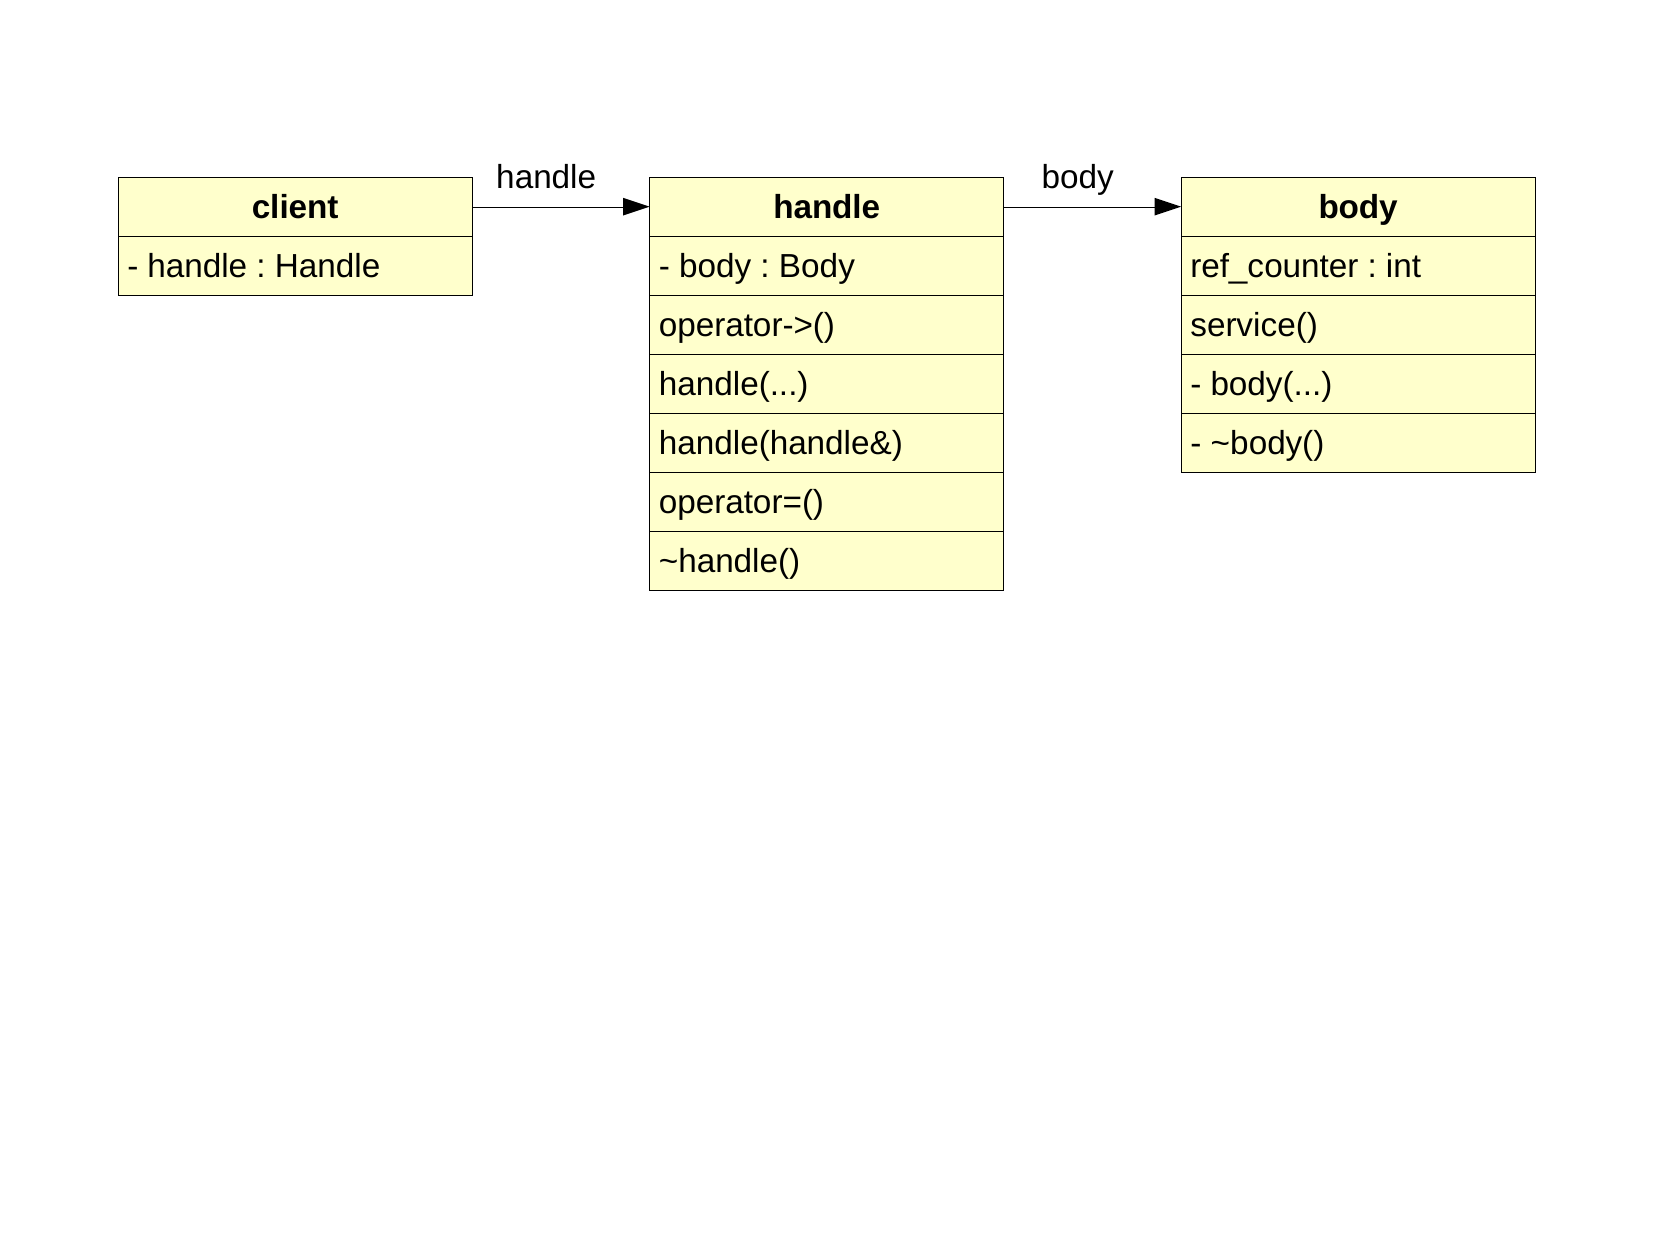

handle
body
client
 - handle : Handle
handle
 - body : Body
 operator->()
 handle(...)
 handle(handle&)
 operator=()
 ~handle()
body
 ref_counter : int
 service()
 - body(...)
 - ~body()